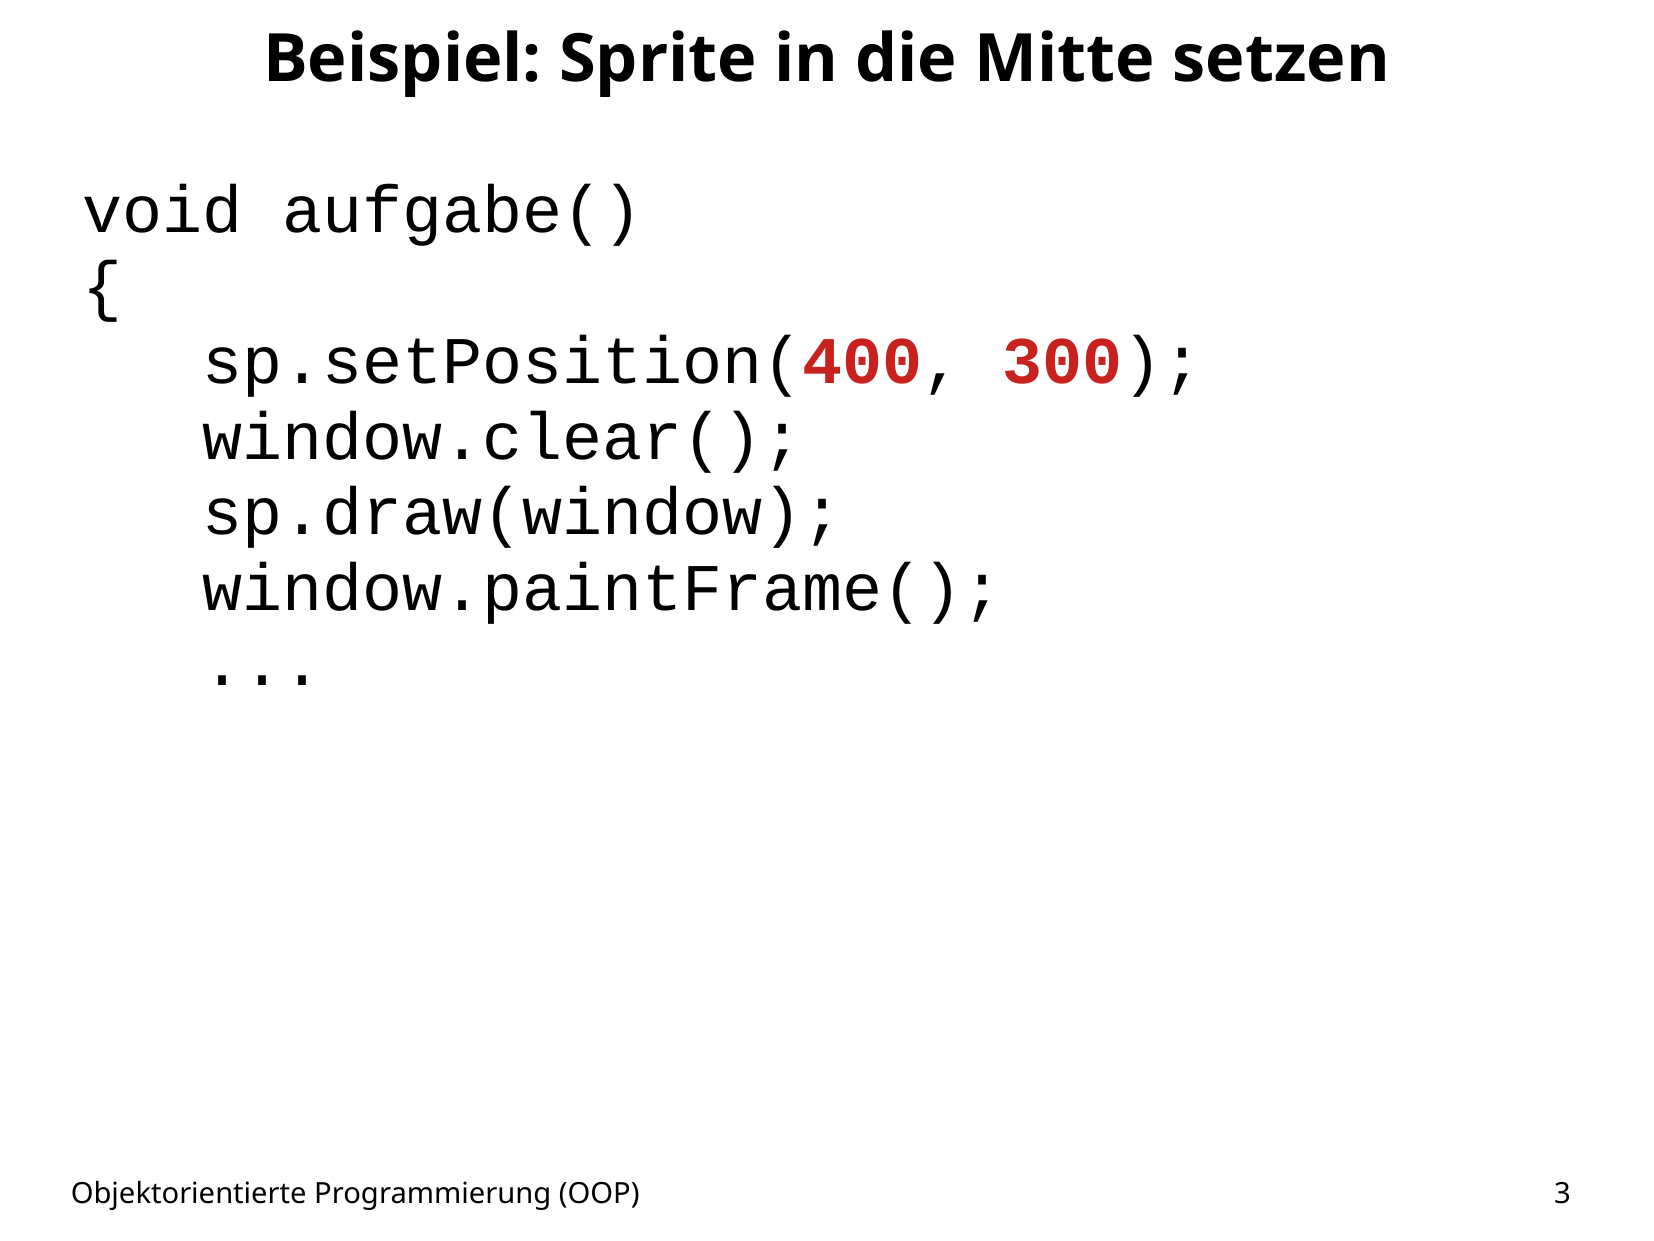

# Beispiel: Sprite in die Mitte setzen
void aufgabe()
{
 sp.setPosition(400, 300);
 window.clear();
 sp.draw(window);
 window.paintFrame();
 ...
Objektorientierte Programmierung (OOP)
3